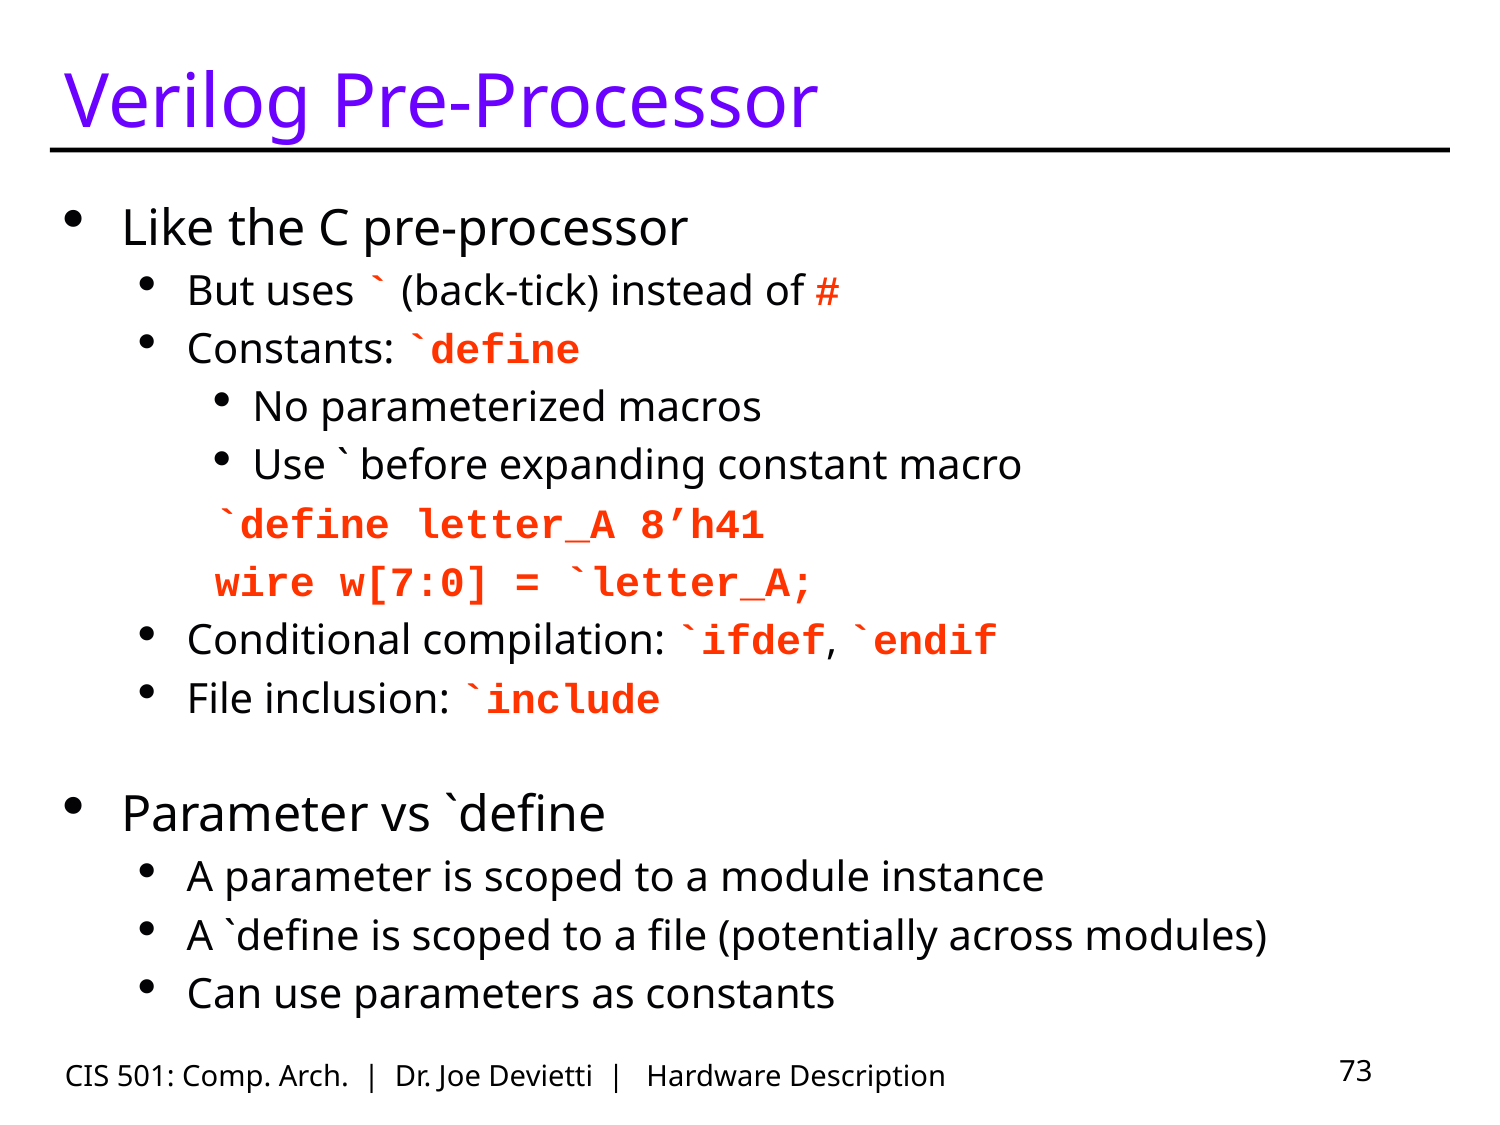

Verilog Pre-Processor
Like the C pre-processor
But uses ` (back-tick) instead of #
Constants: `define
No parameterized macros
Use ` before expanding constant macro
`define letter_A 8’h41
wire w[7:0] = `letter_A;
Conditional compilation: `ifdef, `endif
File inclusion: `include
Parameter vs `define
A parameter is scoped to a module instance
A `define is scoped to a file (potentially across modules)
Can use parameters as constants
CIS 501: Comp. Arch. | Dr. Joe Devietti | Hardware Description